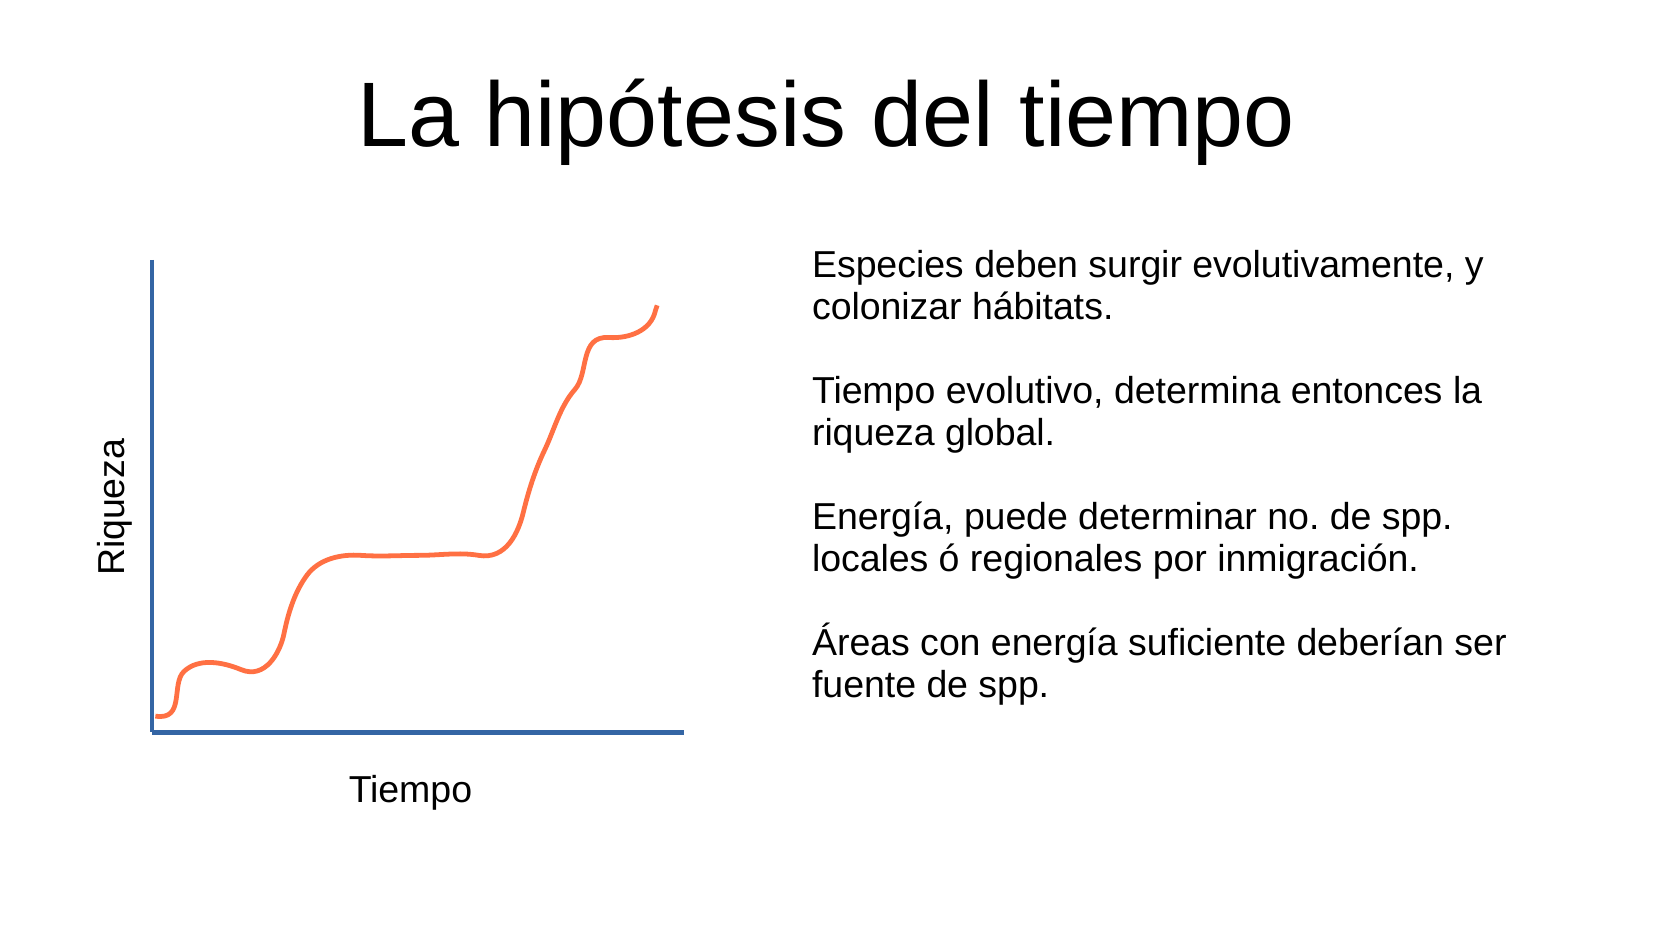

# La hipótesis del tiempo
Especies deben surgir evolutivamente, y colonizar hábitats.
Tiempo evolutivo, determina entonces la riqueza global.
Energía, puede determinar no. de spp. locales ó regionales por inmigración.
Áreas con energía suficiente deberían ser fuente de spp.
Riqueza
Tiempo